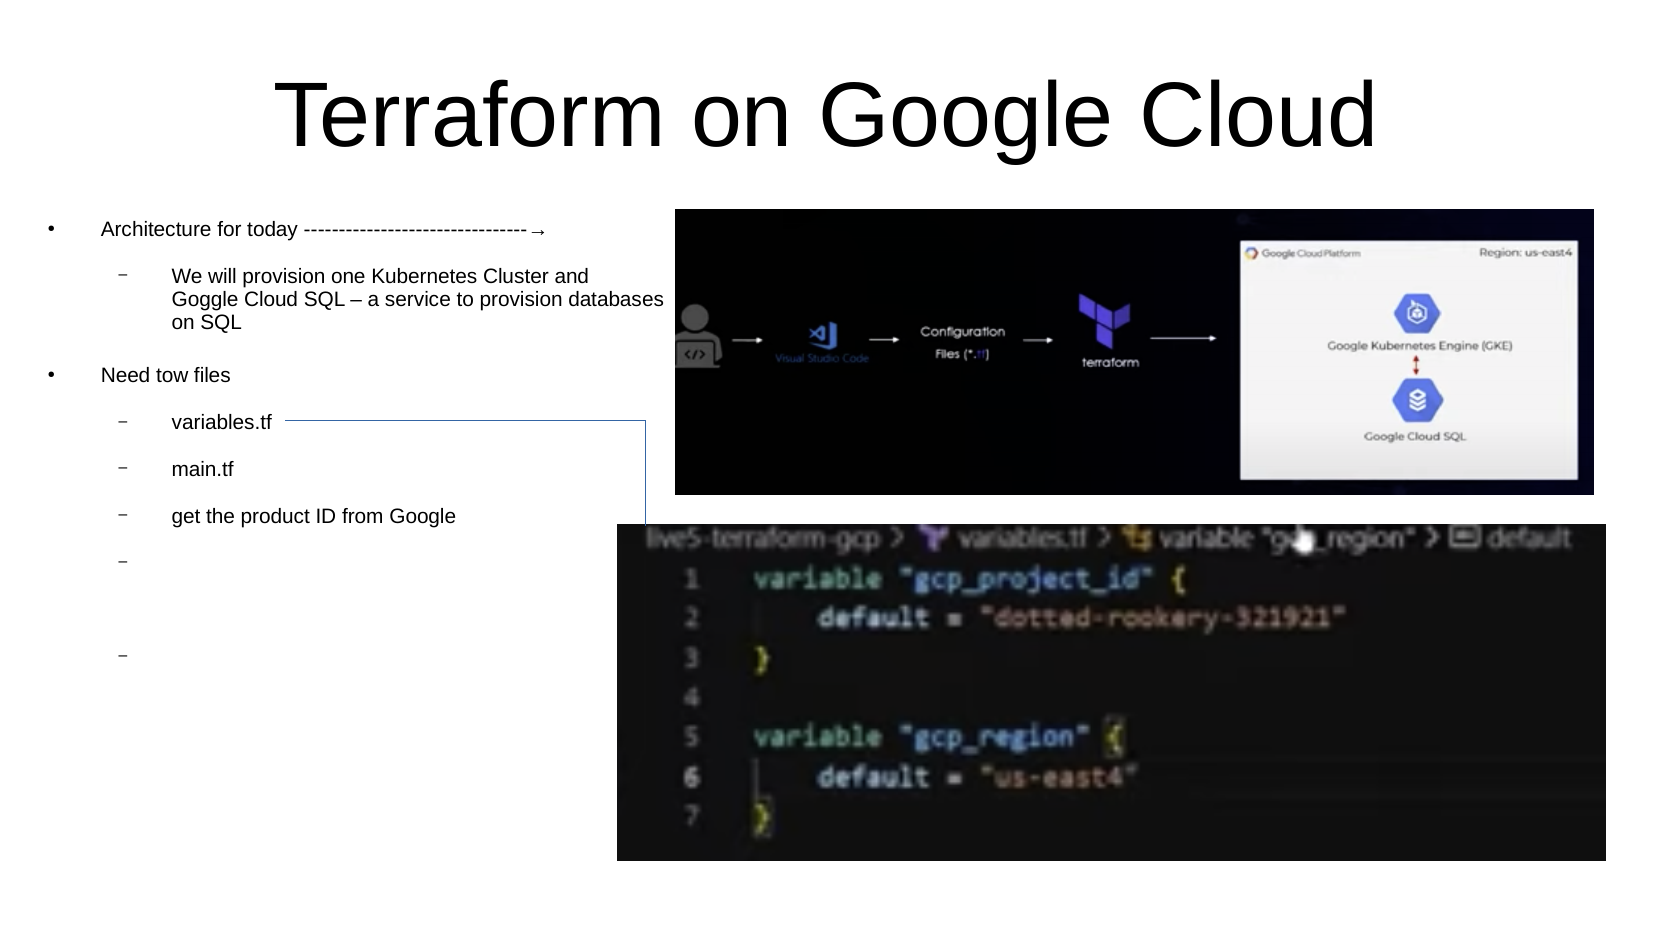

# Terraform on Google Cloud
Architecture for today --------------------------------→
We will provision one Kubernetes Cluster and
Goggle Cloud SQL – a service to provision databases
on SQL
Need tow files
variables.tf
main.tf
get the product ID from Google